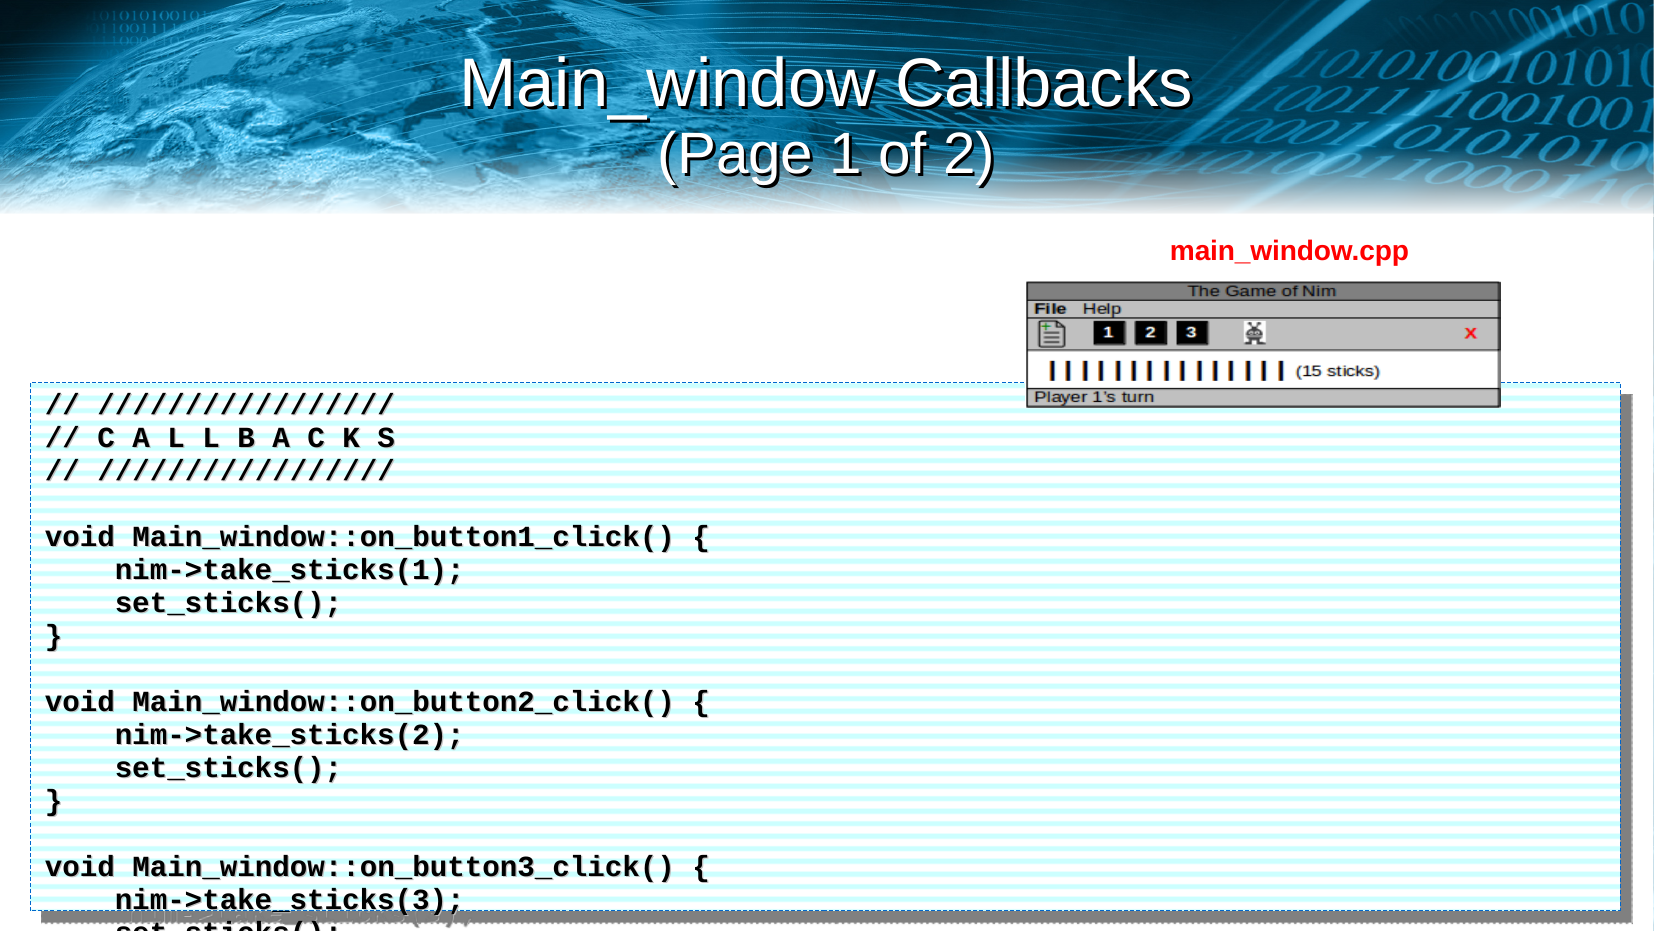

# Main_window Callbacks (Page 1 of 2)
main_window.cpp
// /////////////////
// C A L L B A C K S
// /////////////////
void Main_window::on_button1_click() {
 nim->take_sticks(1);
 set_sticks();
}
void Main_window::on_button2_click() {
 nim->take_sticks(2);
 set_sticks();
}
void Main_window::on_button3_click() {
 nim->take_sticks(3);
 set_sticks();
}